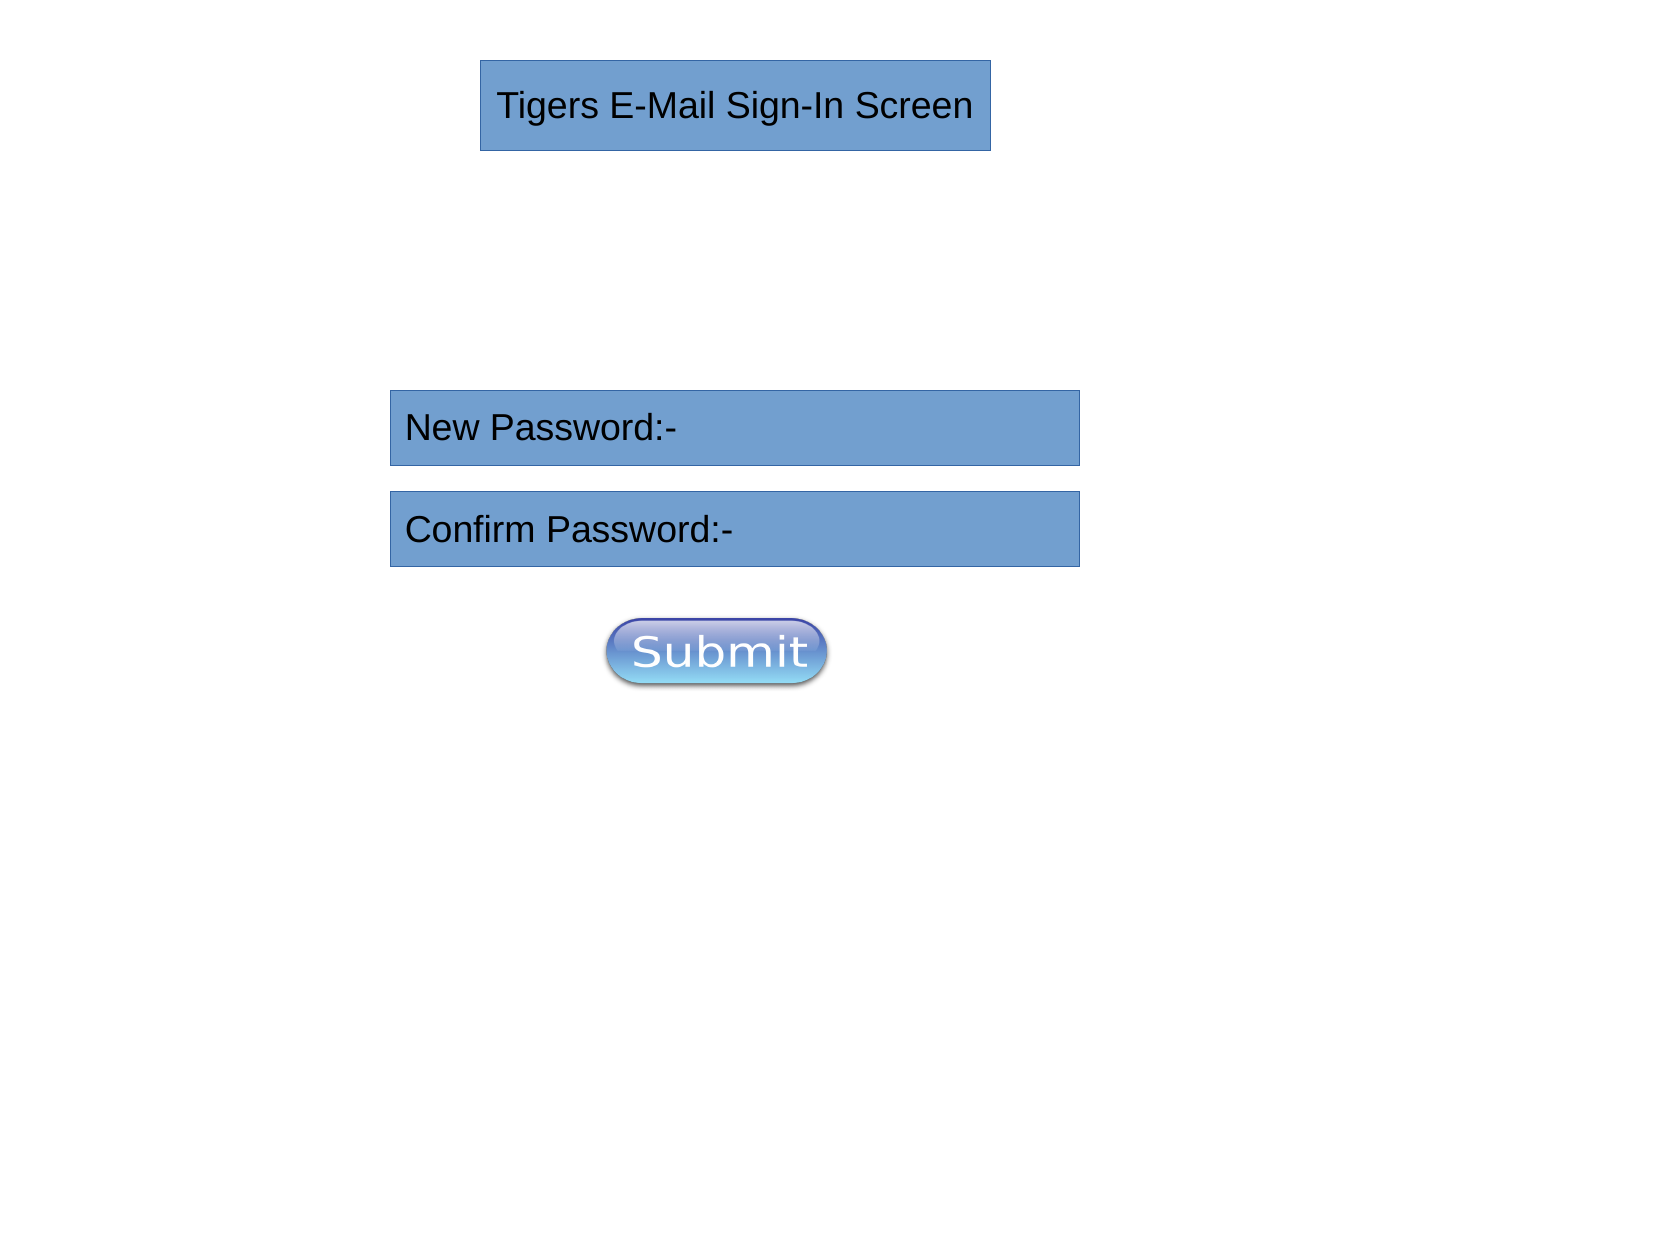

Tigers E-Mail Sign-In Screen
New Password:-
Confirm Password:-